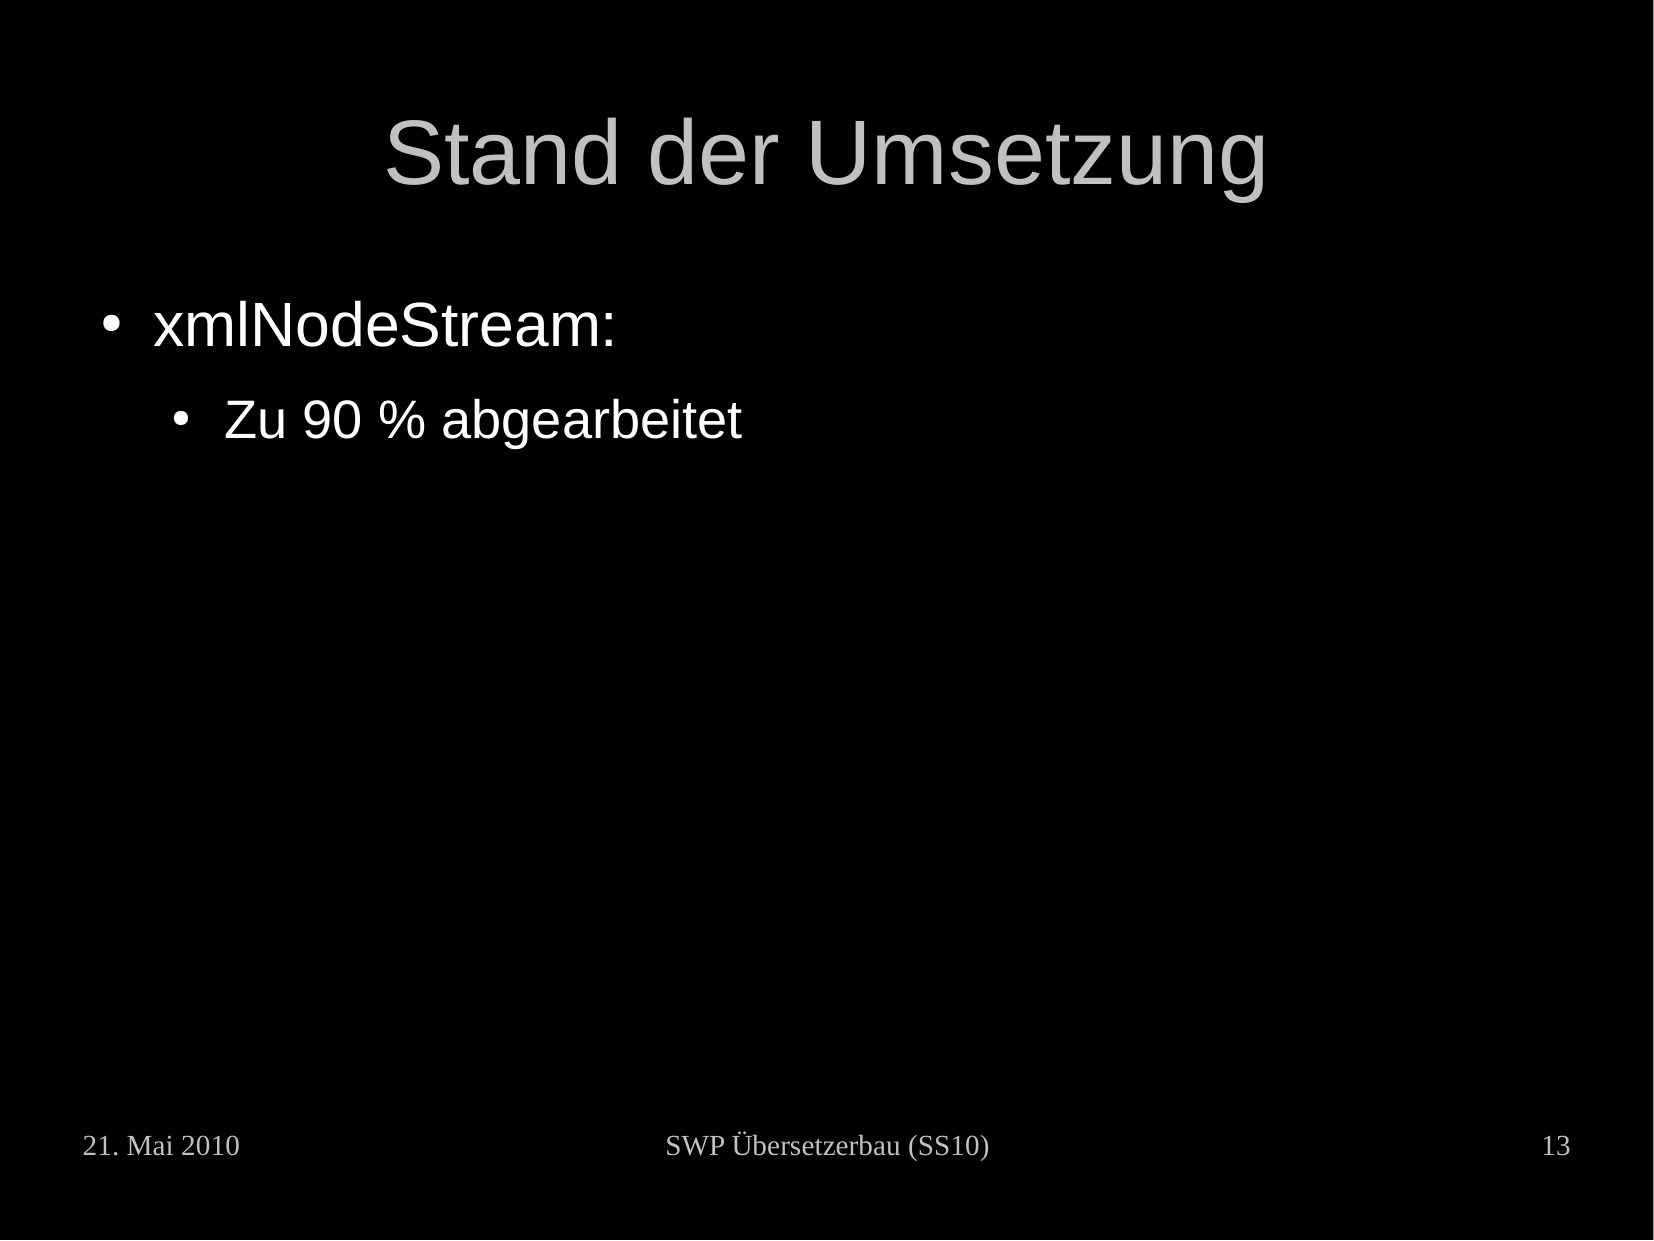

# Stand der Umsetzung
xmlNodeStream:
Zu 90 % abgearbeitet
13